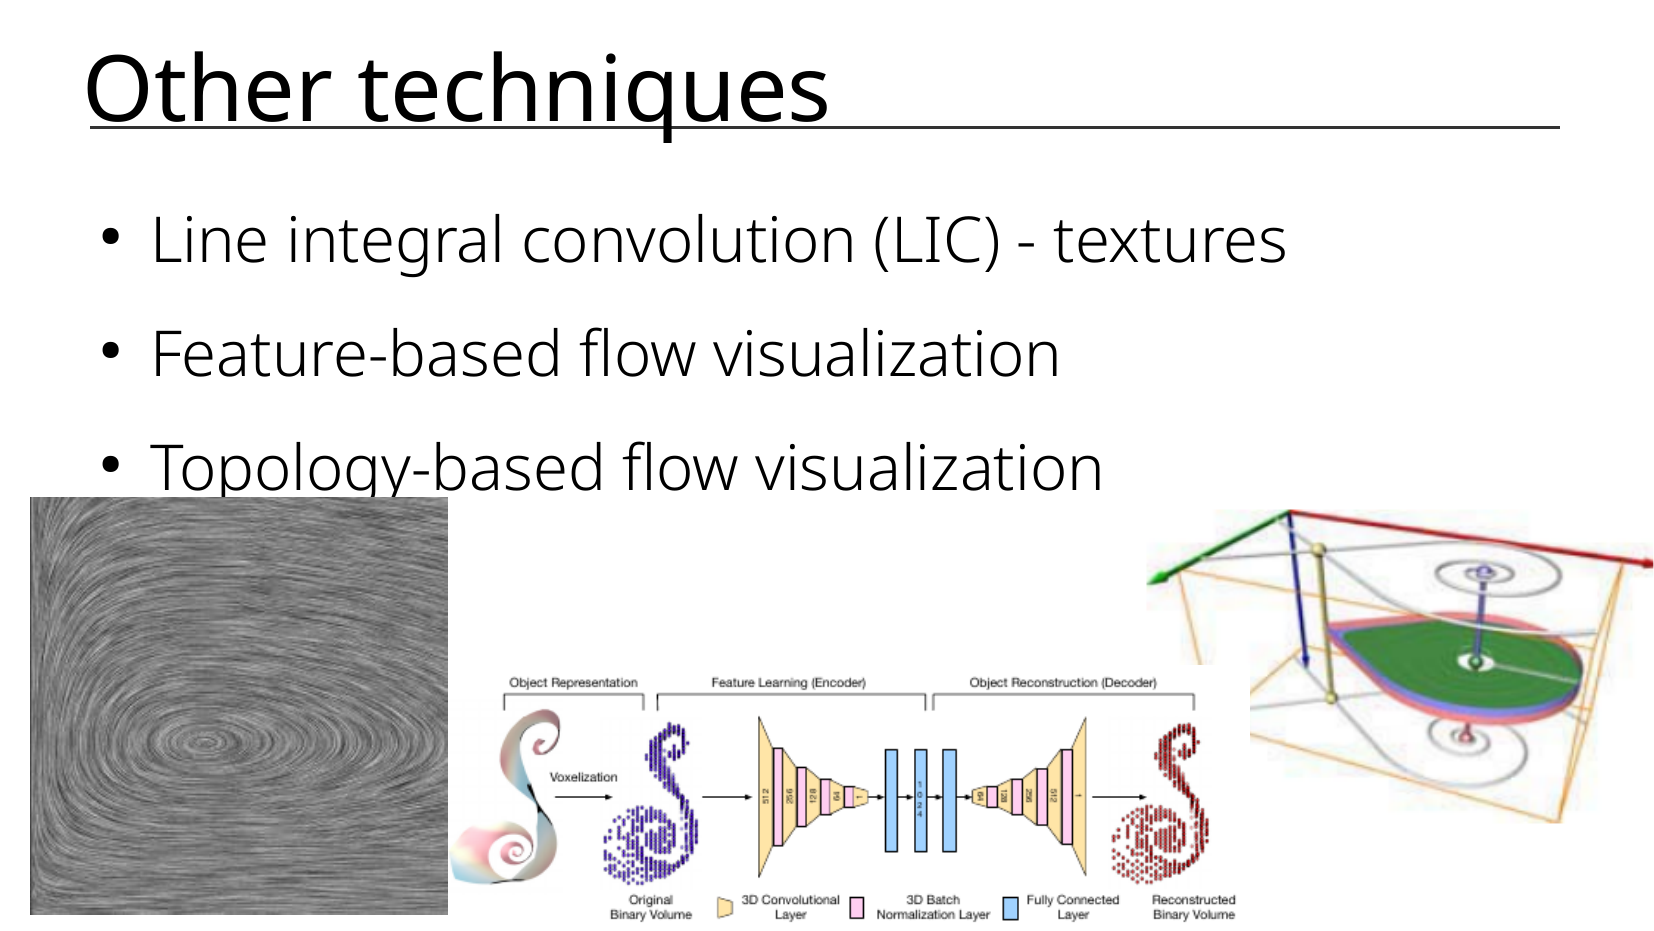

# Other techniques
Line integral convolution (LIC) - textures
Feature-based flow visualization
Topology-based flow visualization